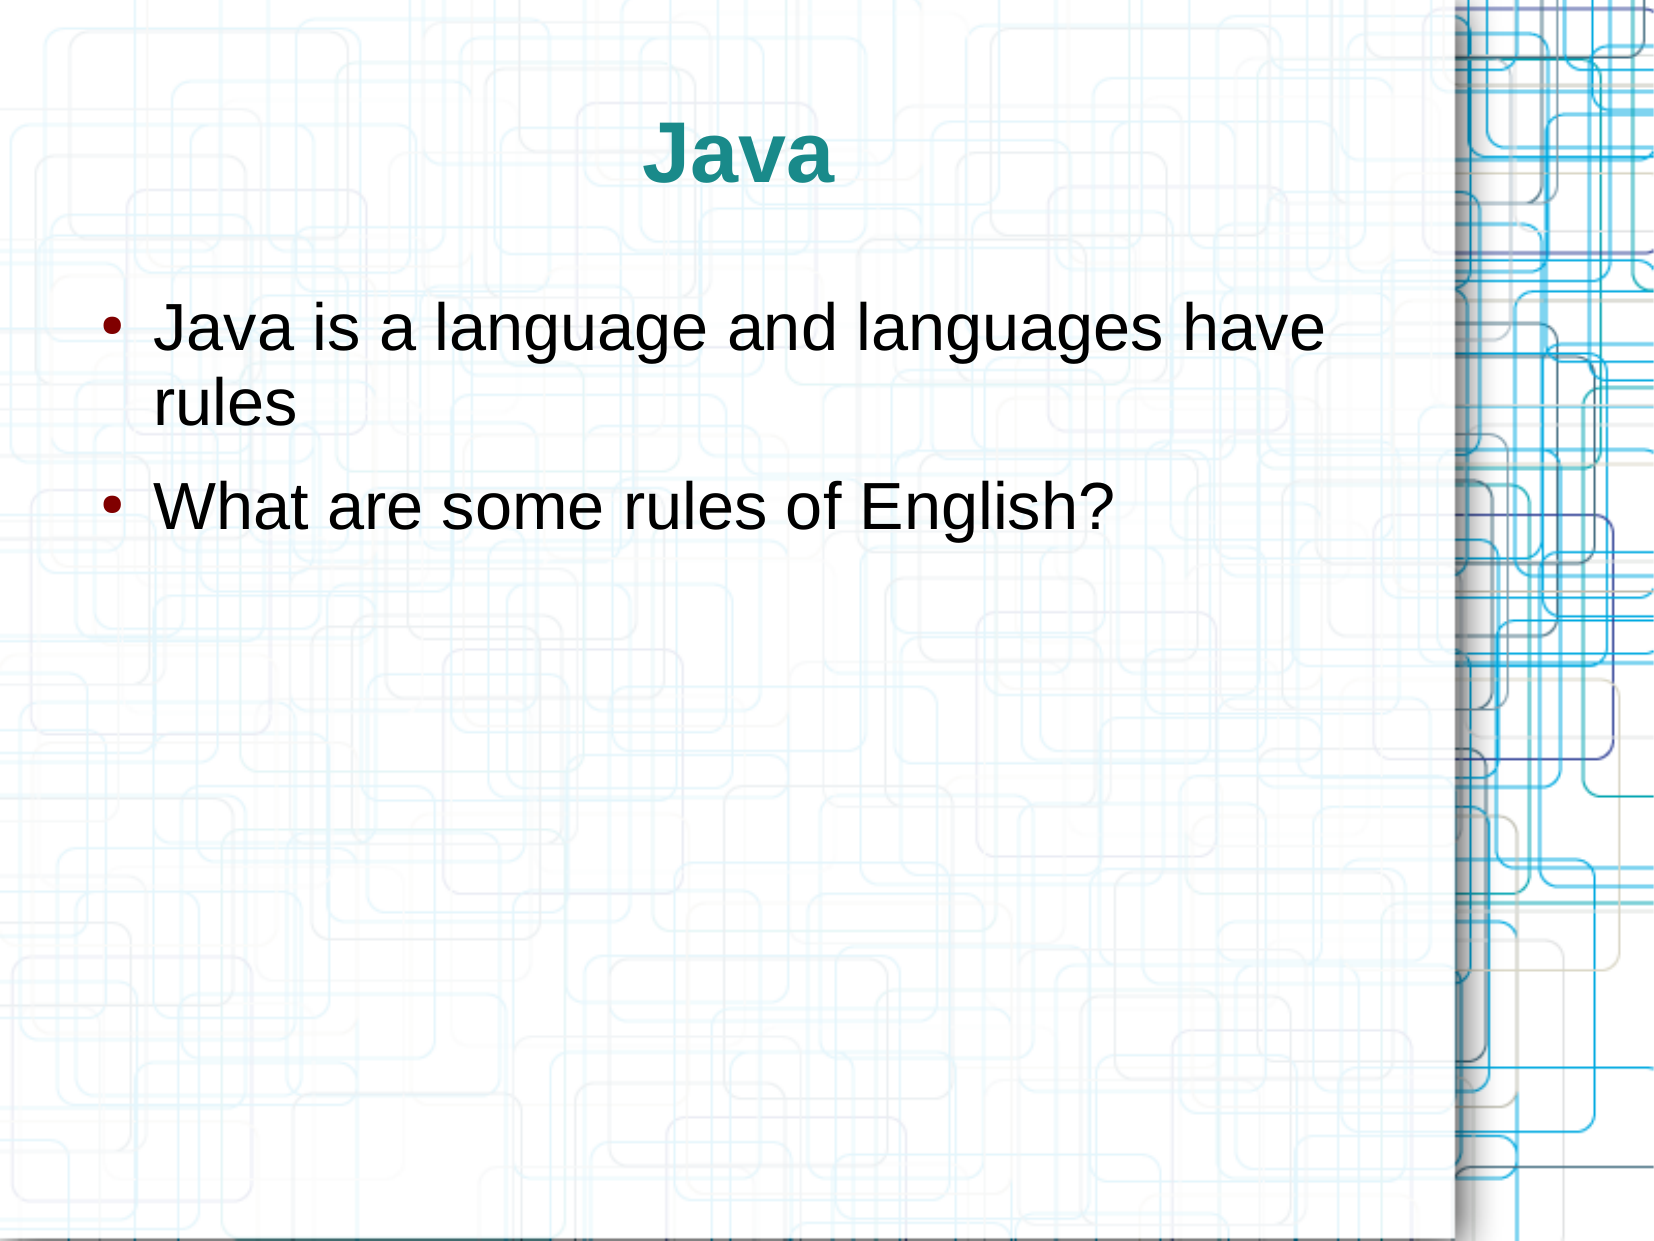

# Java
Java is a language and languages have rules
What are some rules of English?